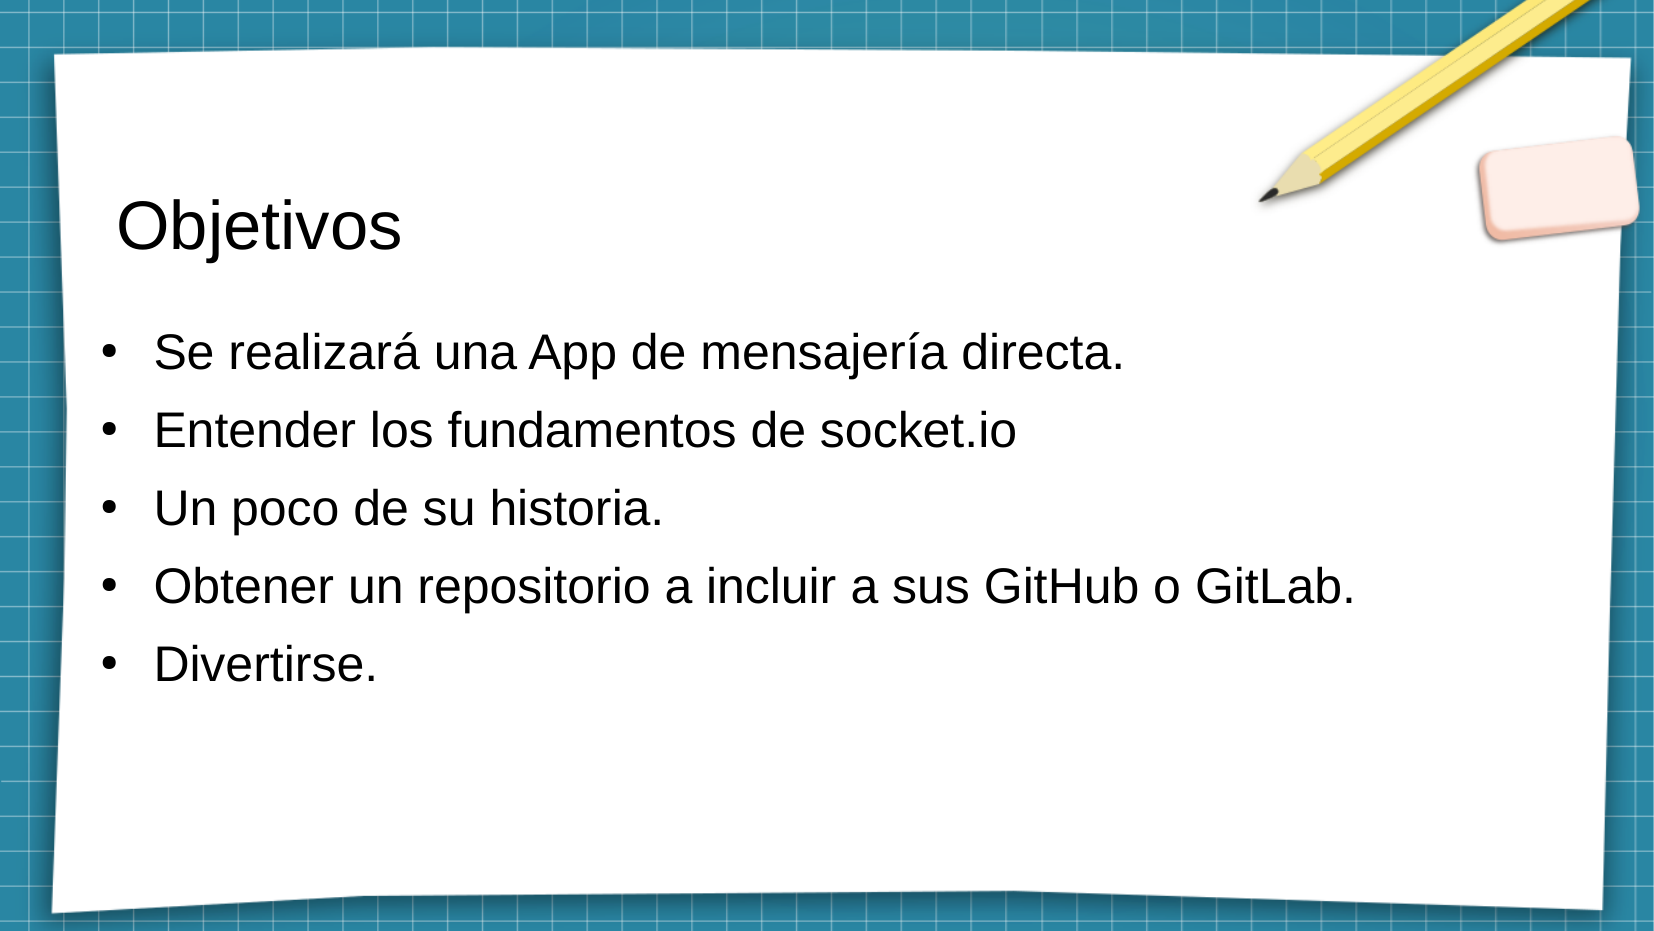

# Objetivos
Se realizará una App de mensajería directa.
Entender los fundamentos de socket.io
Un poco de su historia.
Obtener un repositorio a incluir a sus GitHub o GitLab.
Divertirse.